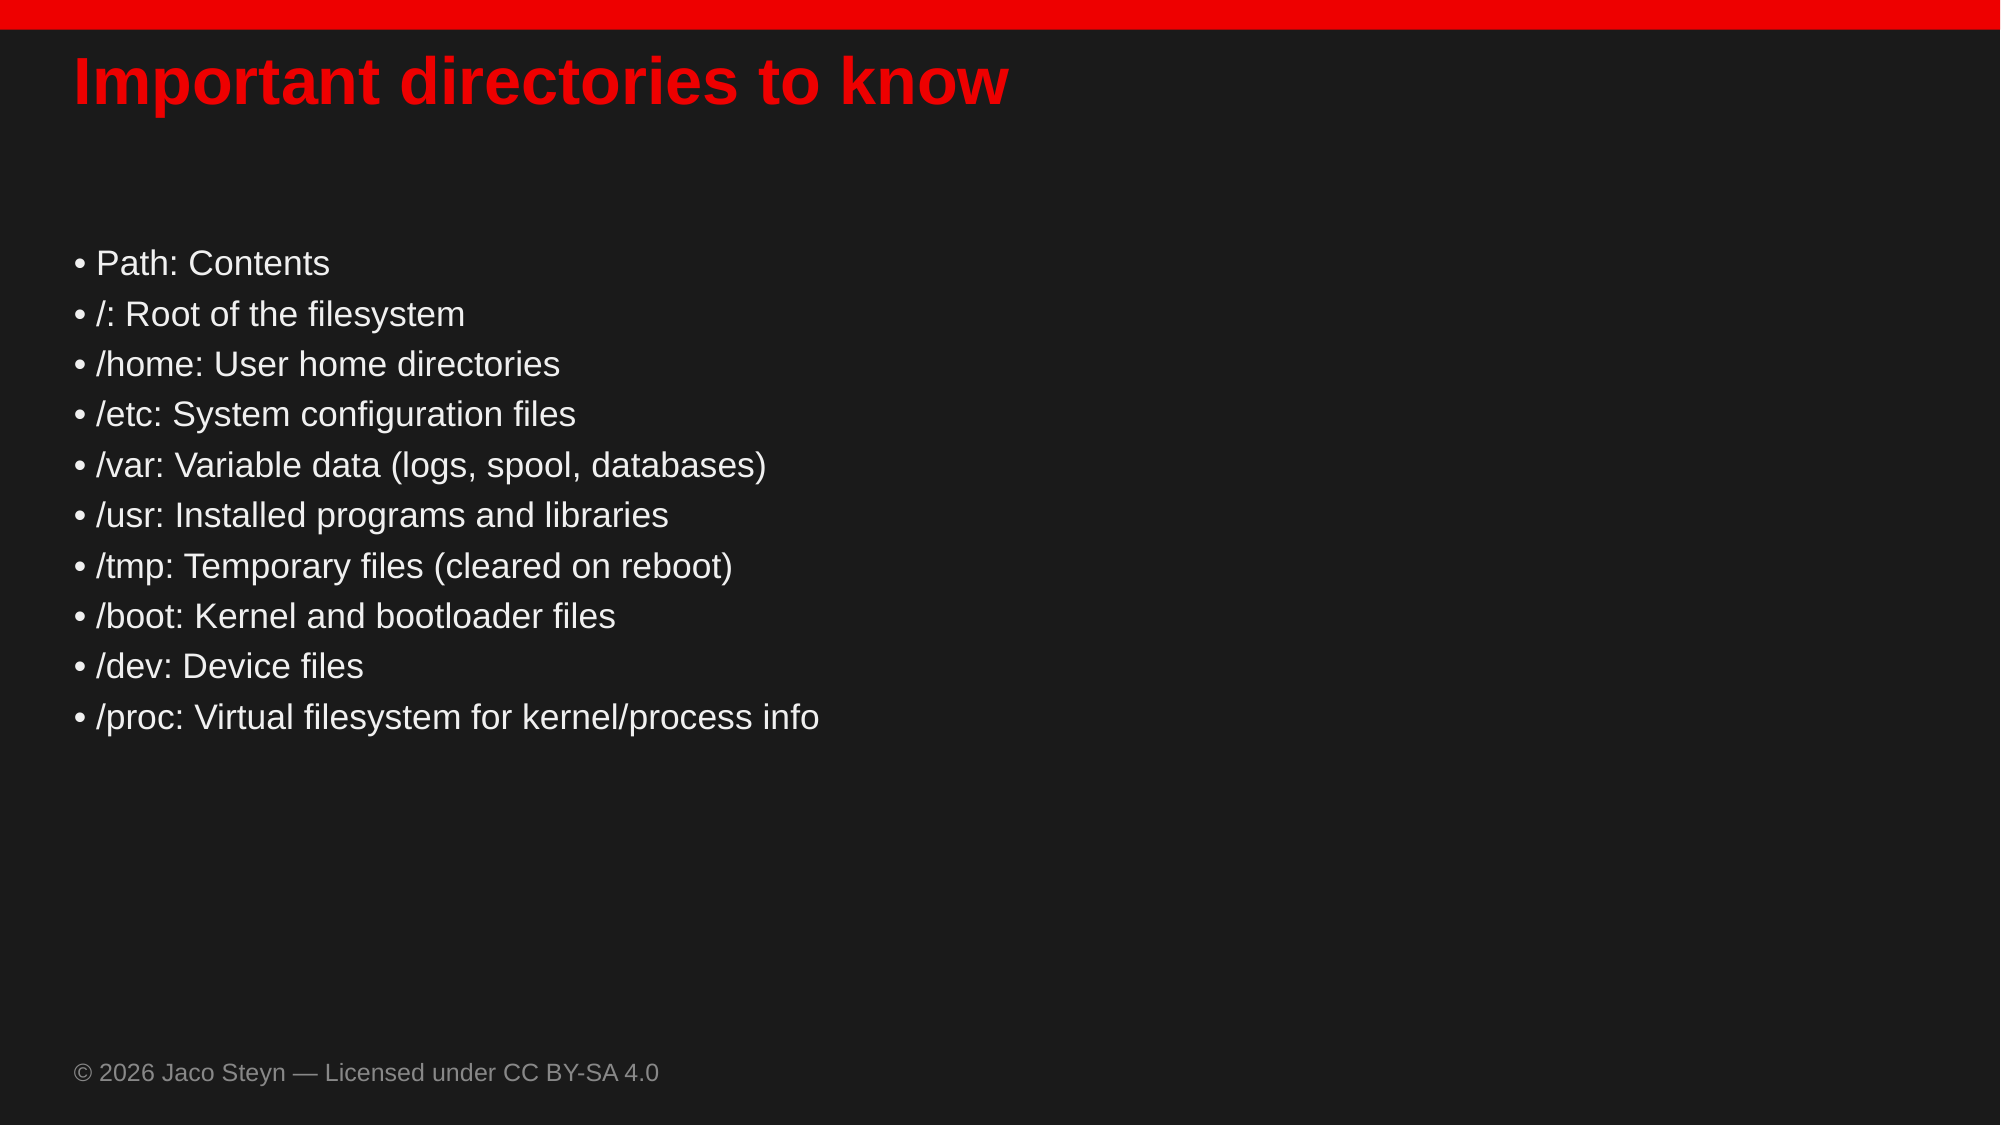

Important directories to know
• Path: Contents
• /: Root of the filesystem
• /home: User home directories
• /etc: System configuration files
• /var: Variable data (logs, spool, databases)
• /usr: Installed programs and libraries
• /tmp: Temporary files (cleared on reboot)
• /boot: Kernel and bootloader files
• /dev: Device files
• /proc: Virtual filesystem for kernel/process info
© 2026 Jaco Steyn — Licensed under CC BY-SA 4.0